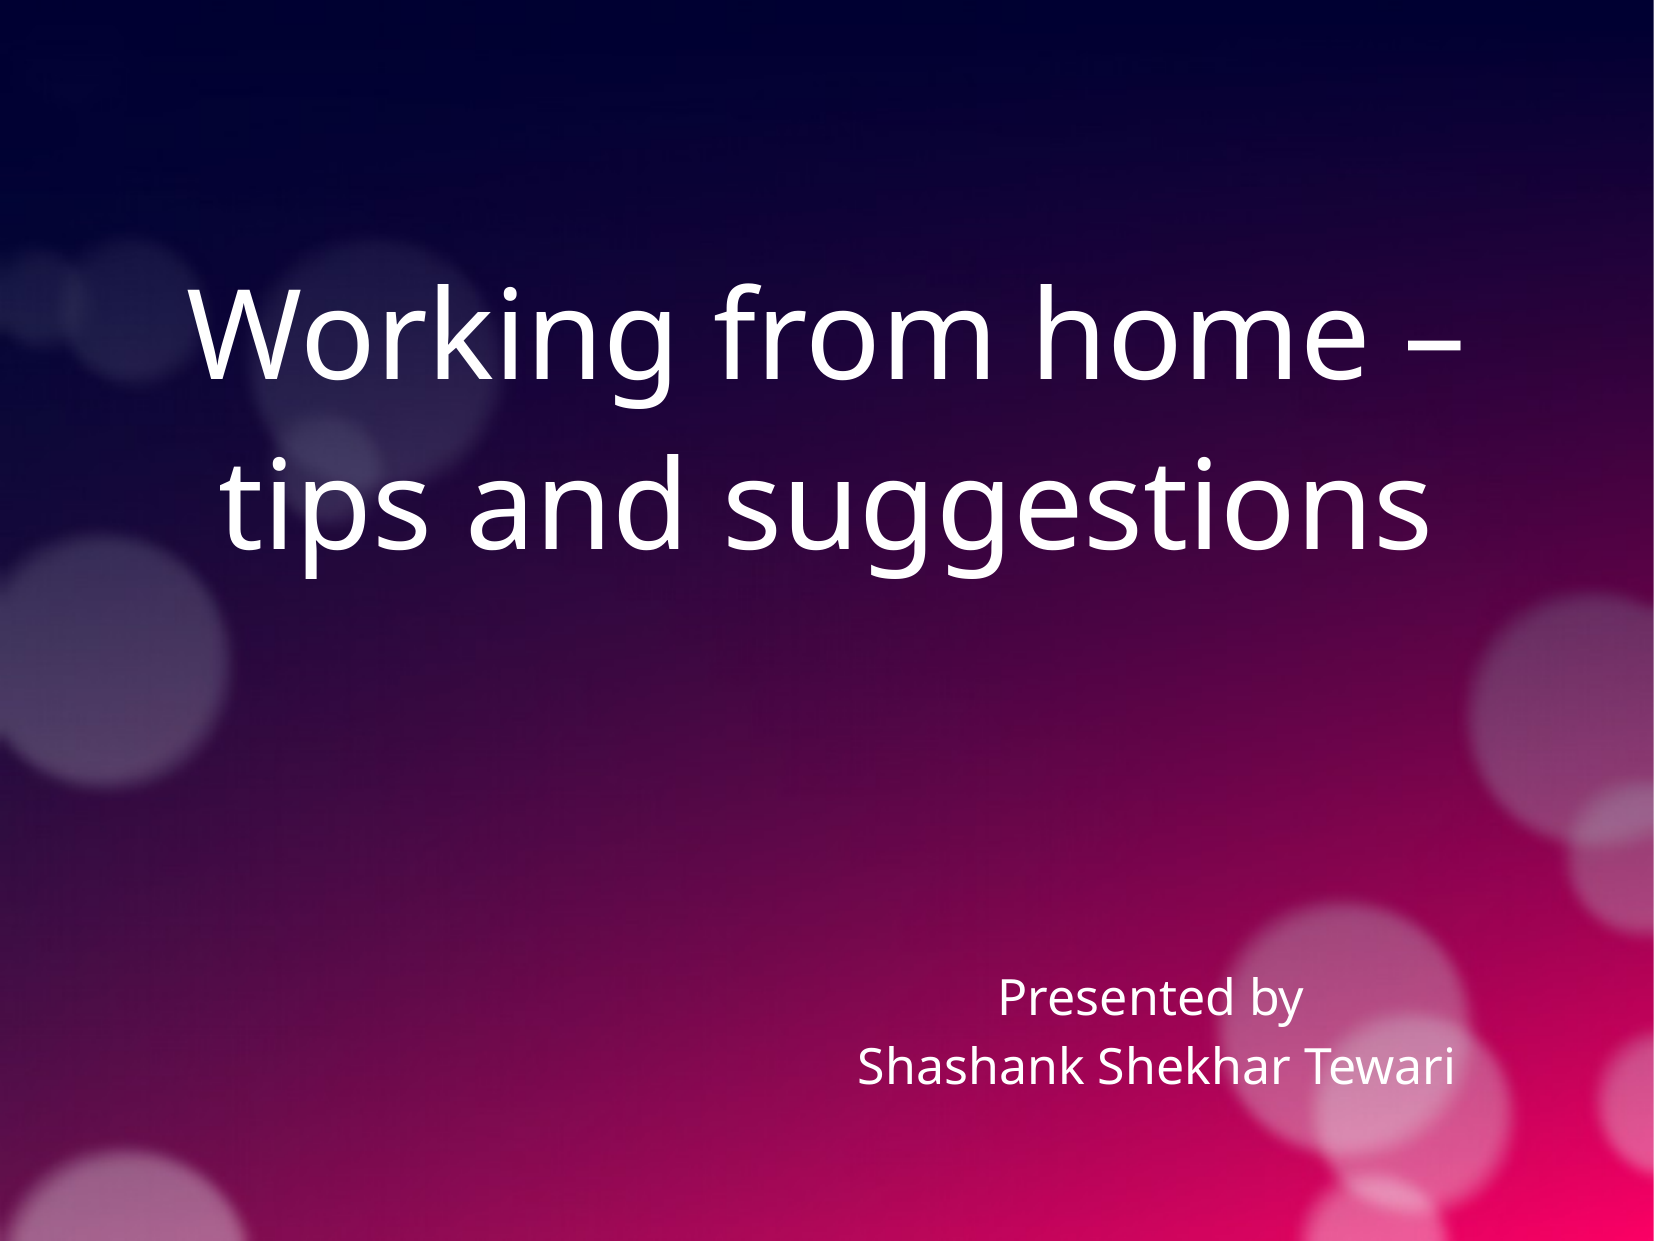

# Working from home – tips and suggestions
Presented by
Shashank Shekhar Tewari